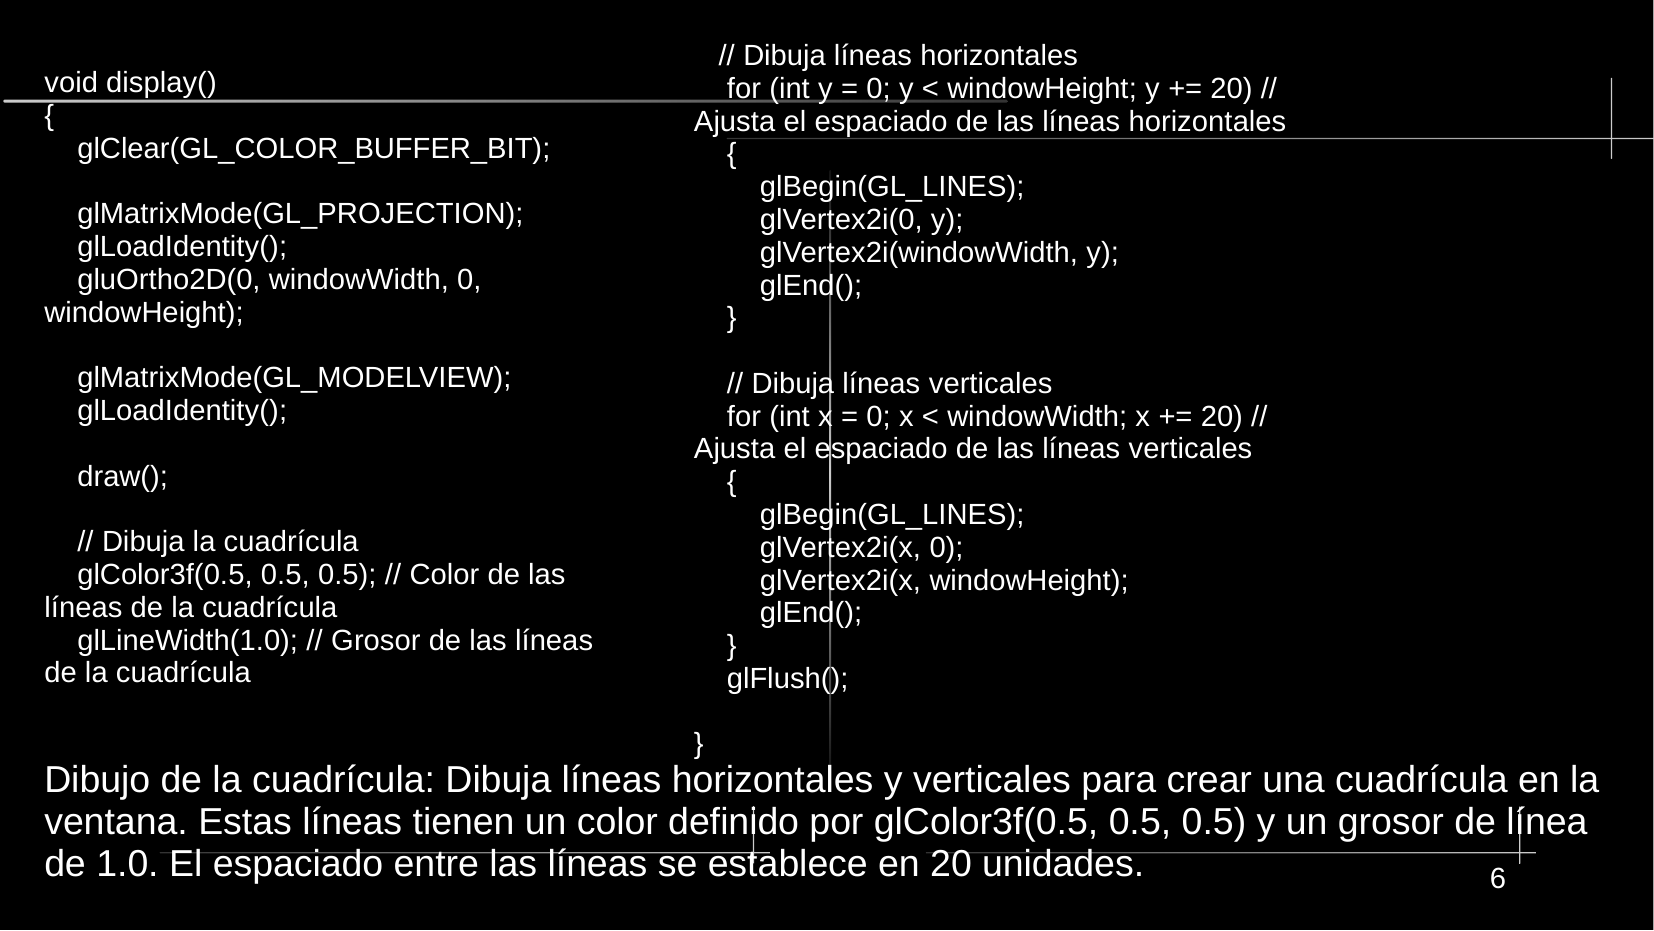

// Dibuja líneas horizontales
 for (int y = 0; y < windowHeight; y += 20) // Ajusta el espaciado de las líneas horizontales
 {
 glBegin(GL_LINES);
 glVertex2i(0, y);
 glVertex2i(windowWidth, y);
 glEnd();
 }
 // Dibuja líneas verticales
 for (int x = 0; x < windowWidth; x += 20) // Ajusta el espaciado de las líneas verticales
 {
 glBegin(GL_LINES);
 glVertex2i(x, 0);
 glVertex2i(x, windowHeight);
 glEnd();
 }
 glFlush();
}
void display()
{
 glClear(GL_COLOR_BUFFER_BIT);
 glMatrixMode(GL_PROJECTION);
 glLoadIdentity();
 gluOrtho2D(0, windowWidth, 0, windowHeight);
 glMatrixMode(GL_MODELVIEW);
 glLoadIdentity();
 draw();
 // Dibuja la cuadrícula
 glColor3f(0.5, 0.5, 0.5); // Color de las líneas de la cuadrícula
 glLineWidth(1.0); // Grosor de las líneas de la cuadrícula
Dibujo de la cuadrícula: Dibuja líneas horizontales y verticales para crear una cuadrícula en la ventana. Estas líneas tienen un color definido por glColor3f(0.5, 0.5, 0.5) y un grosor de línea de 1.0. El espaciado entre las líneas se establece en 20 unidades.
6